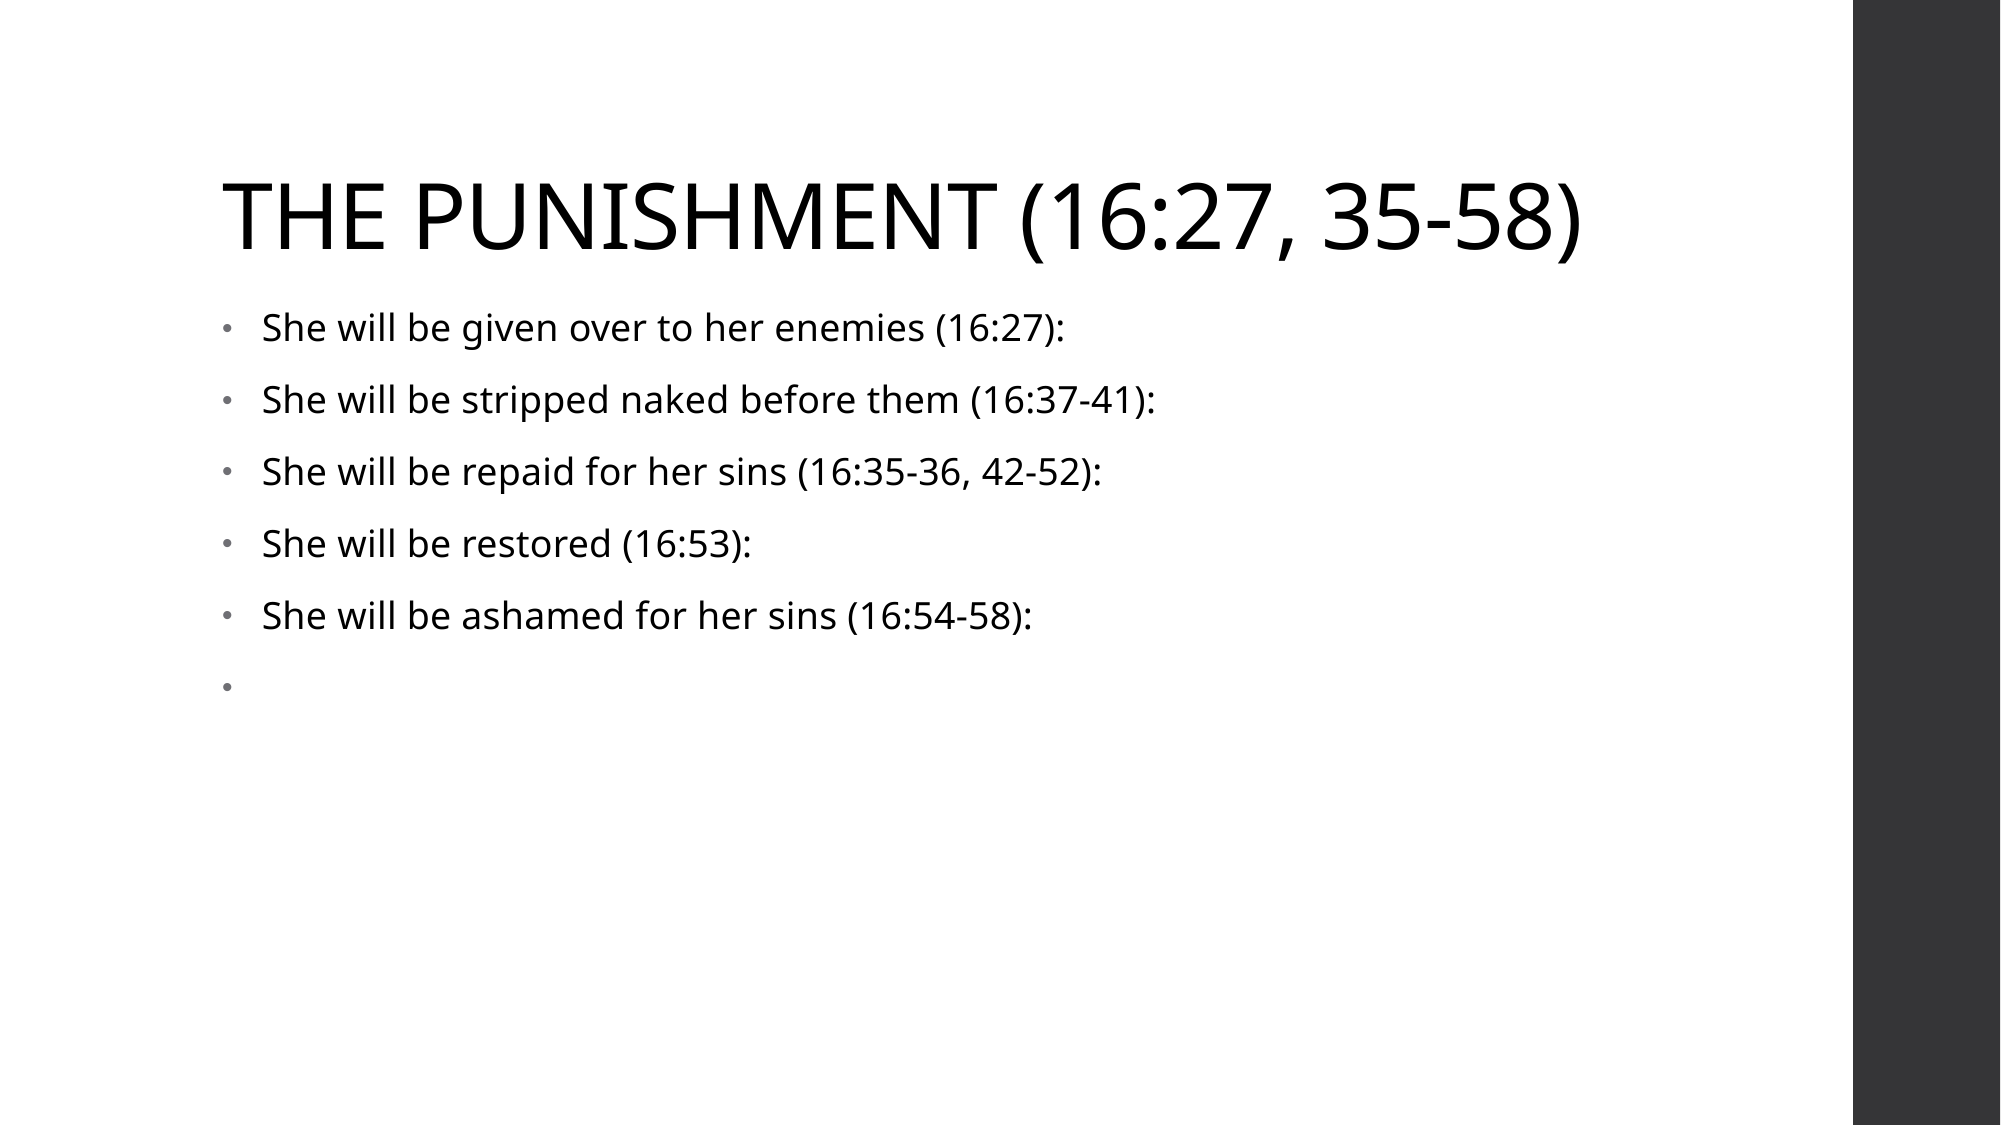

# THE PUNISHMENT (16:27, 35-58)
 She will be given over to her enemies (16:27):
 She will be stripped naked before them (16:37-41):
 She will be repaid for her sins (16:35-36, 42-52):
 She will be restored (16:53):
 She will be ashamed for her sins (16:54-58):